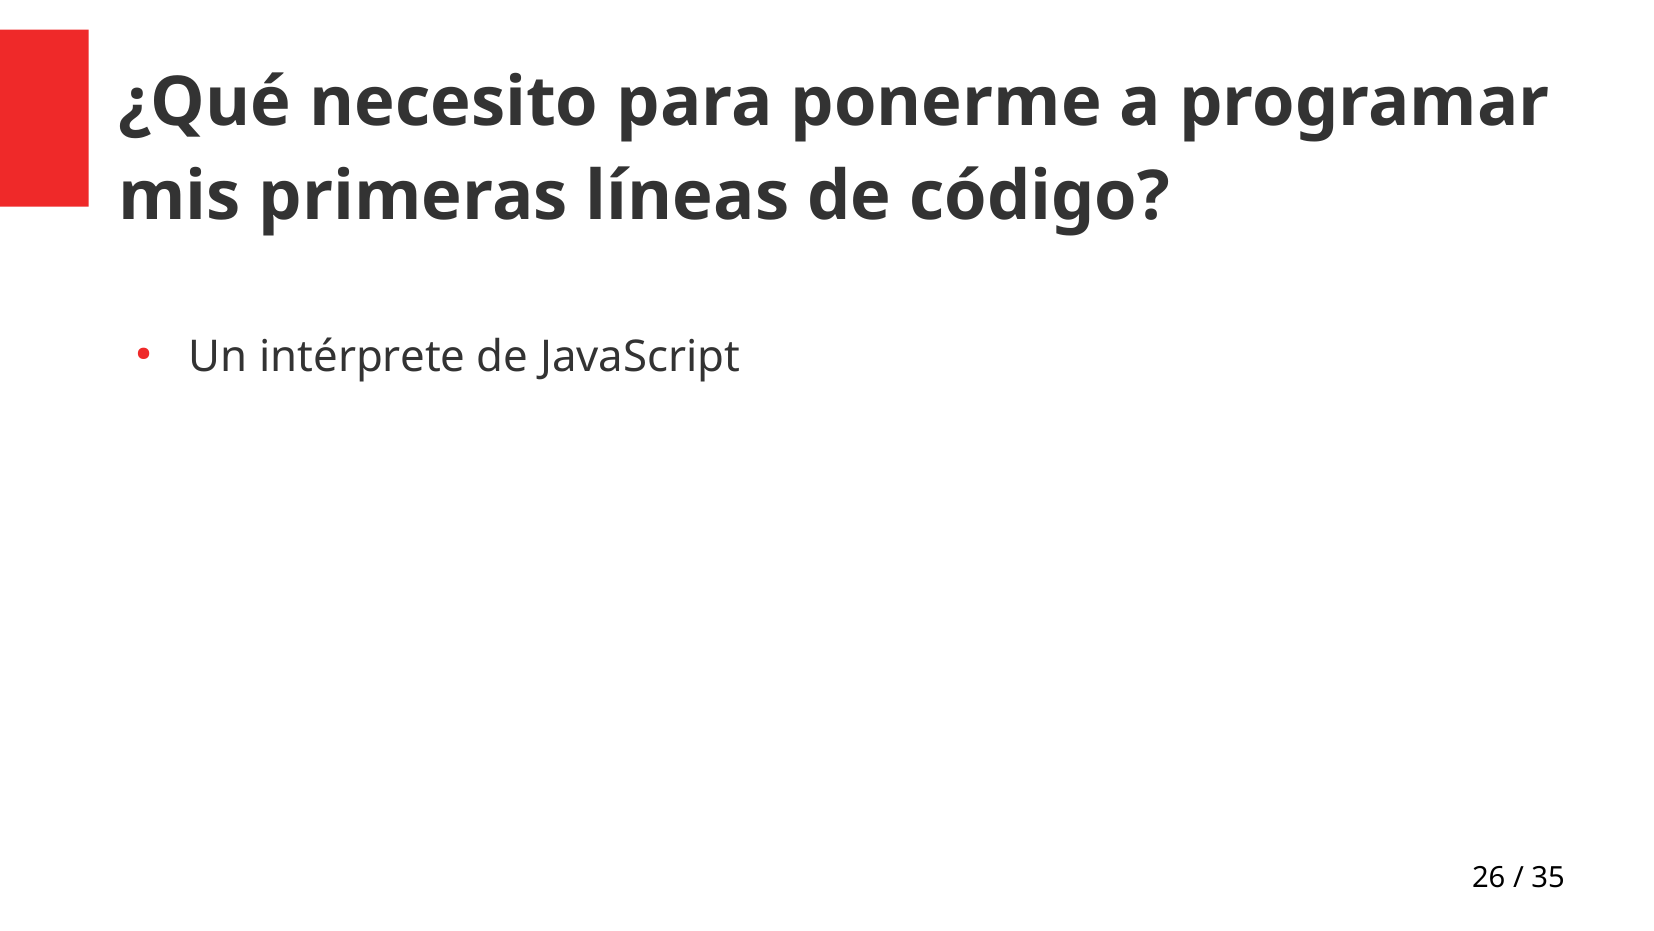

# ¿Qué necesito para ponerme a programar mis primeras líneas de código?
Un intérprete de JavaScript
26